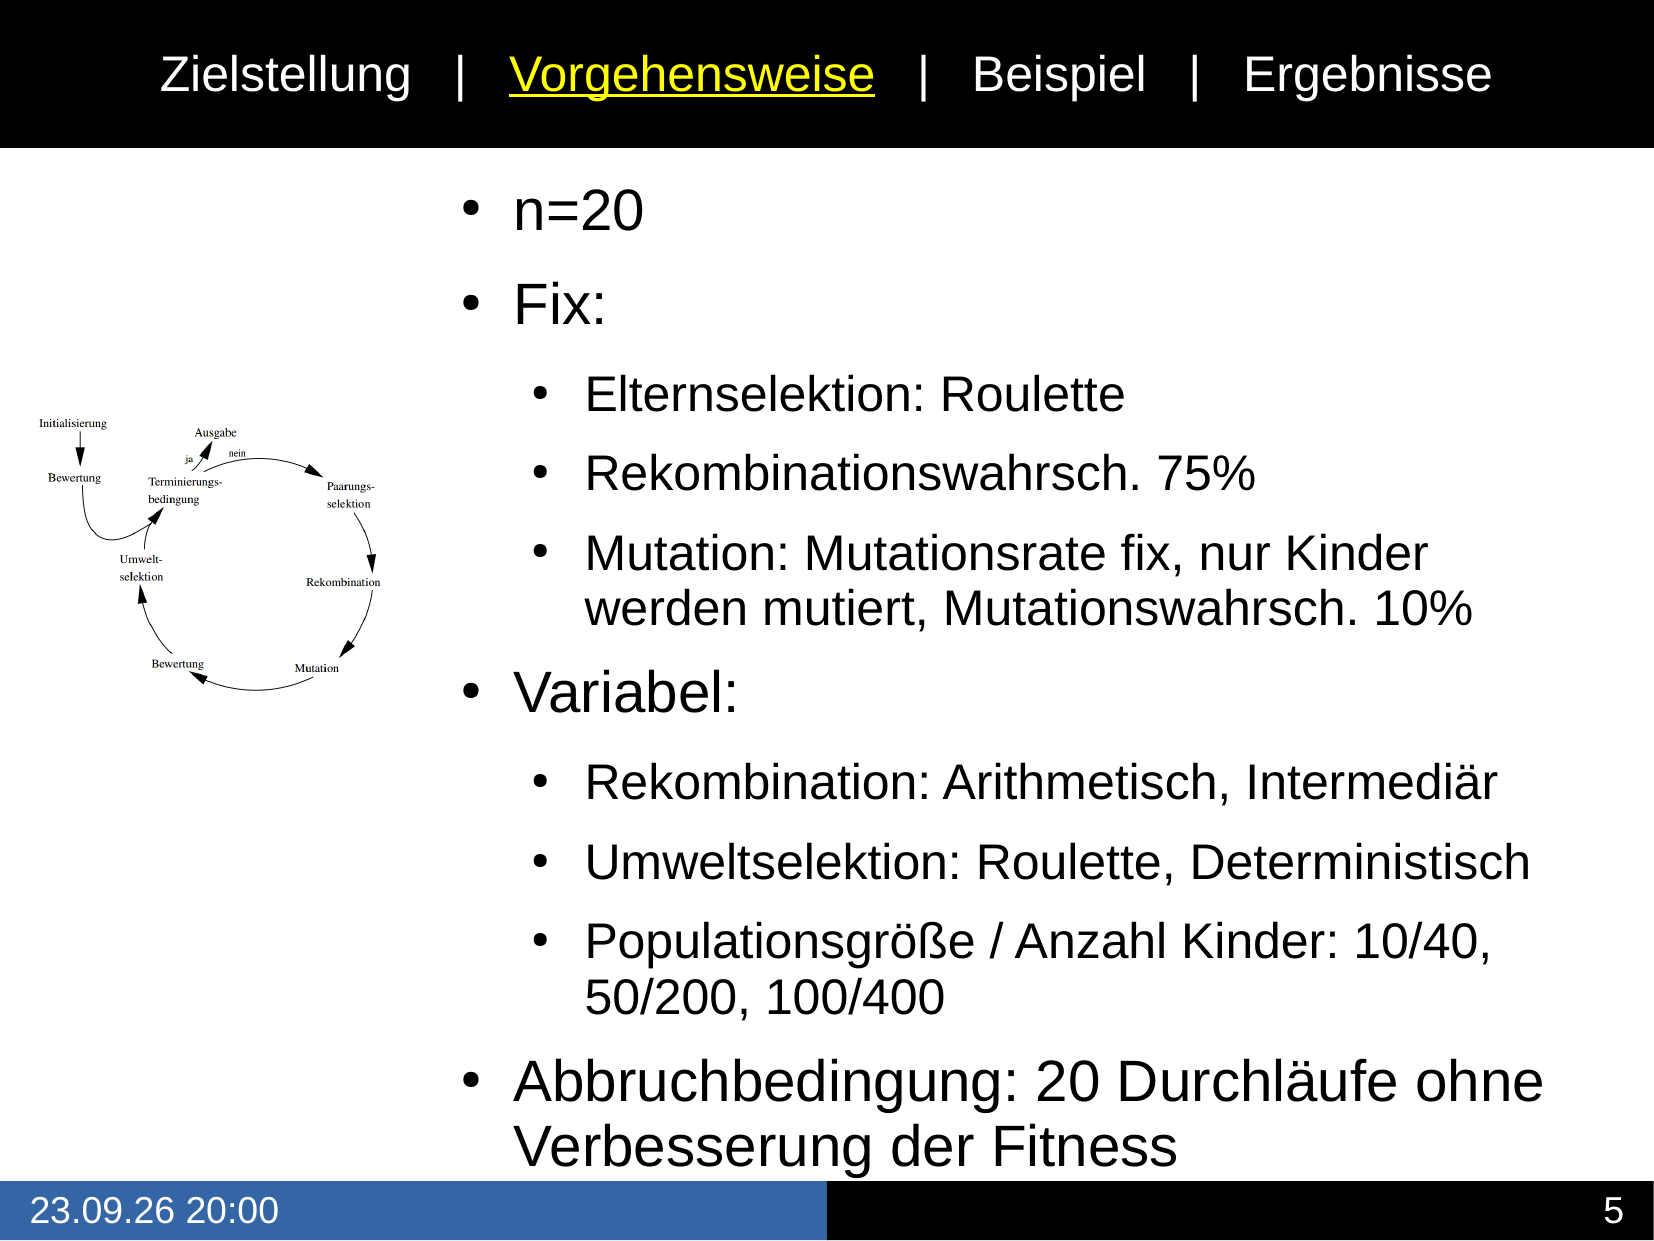

Zielstellung | Vorgehensweise | Beispiel | Ergebnisse
# n=20
Fix:
Elternselektion: Roulette
Rekombinationswahrsch. 75%
Mutation: Mutationsrate fix, nur Kinder werden mutiert, Mutationswahrsch. 10%
Variabel:
Rekombination: Arithmetisch, Intermediär
Umweltselektion: Roulette, Deterministisch
Populationsgröße / Anzahl Kinder: 10/40, 50/200, 100/400
Abbruchbedingung: 20 Durchläufe ohne Verbesserung der Fitness
5